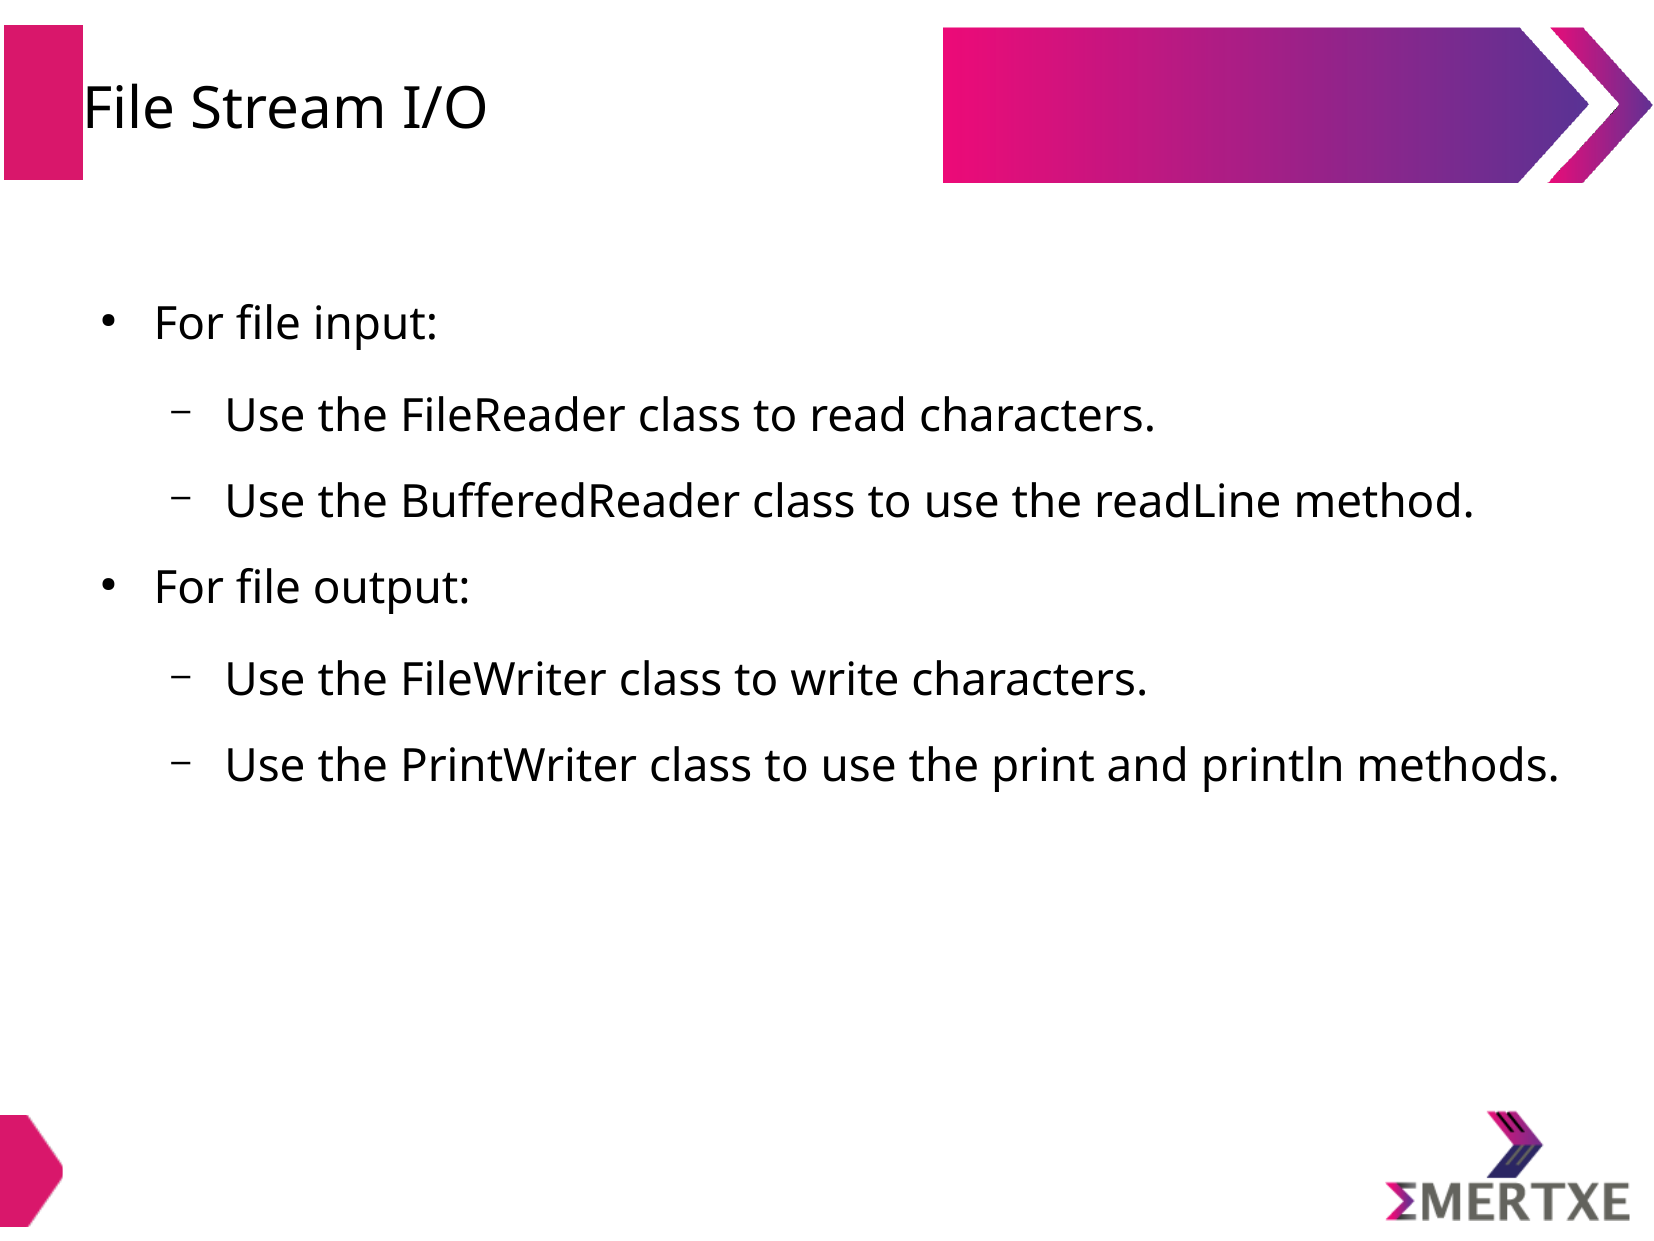

# File Stream I/O
For file input:
Use the FileReader class to read characters.
Use the BufferedReader class to use the readLine method.
For file output:
Use the FileWriter class to write characters.
Use the PrintWriter class to use the print and println methods.